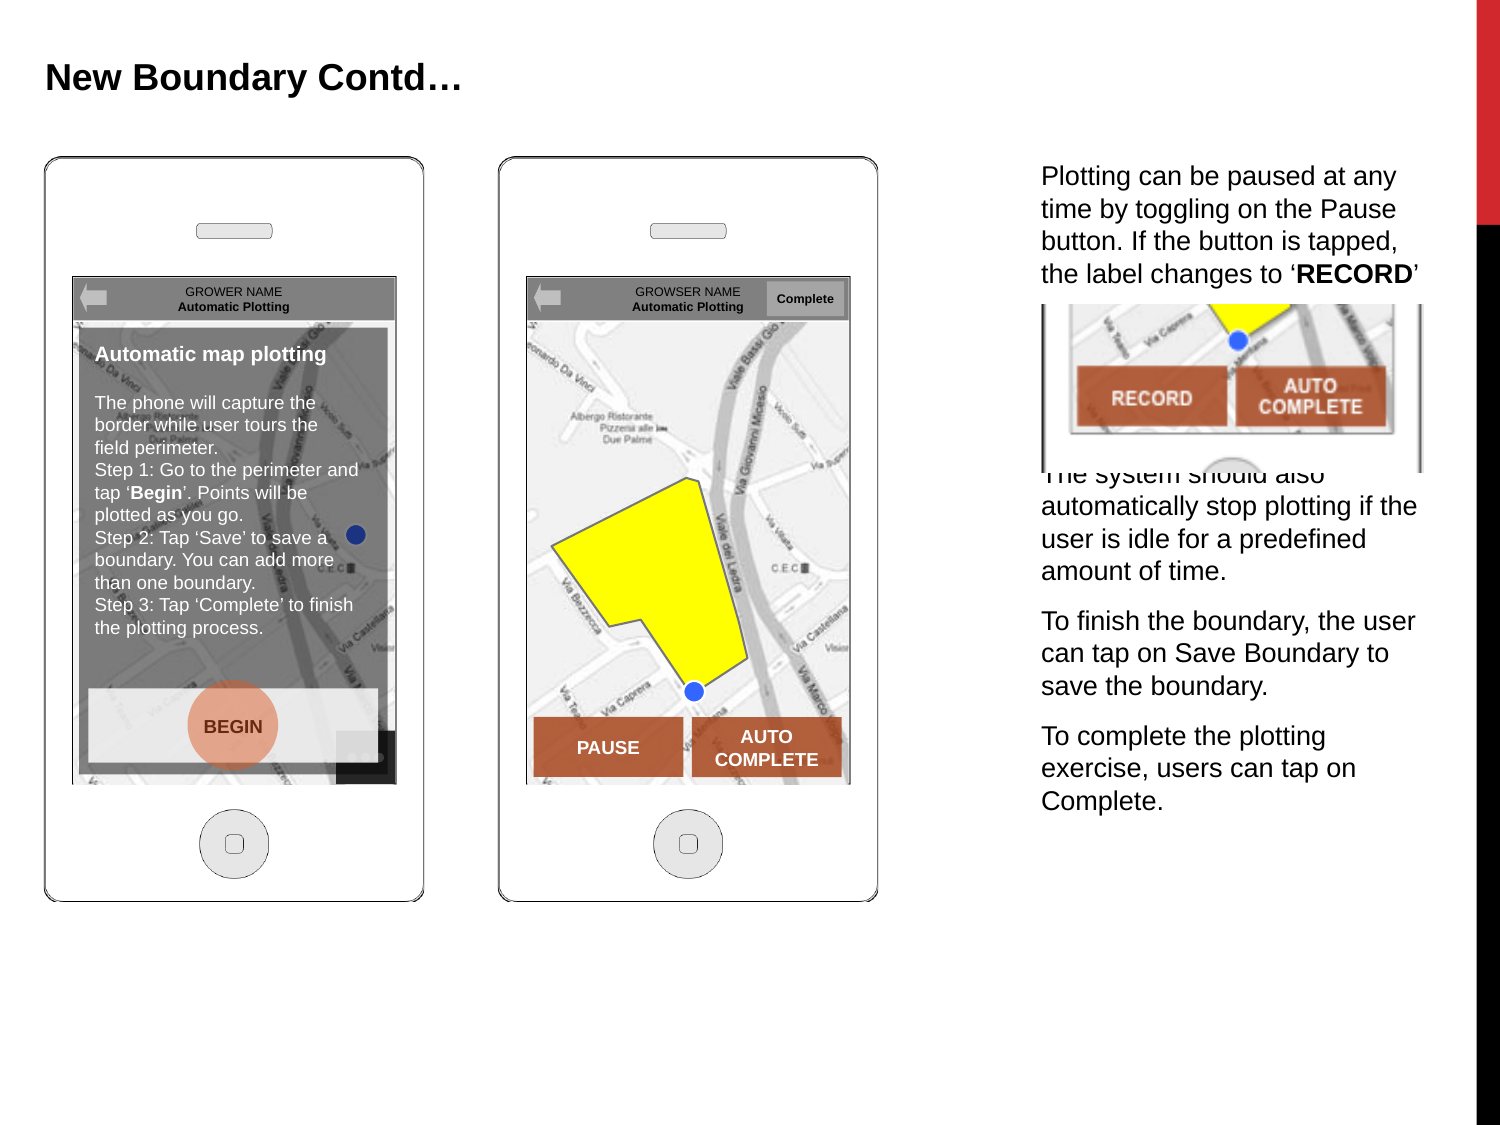

New Boundary Contd…
Plotting can be paused at any time by toggling on the Pause button. If the button is tapped, the label changes to ‘RECORD’
The system should also automatically stop plotting if the user is idle for a predefined amount of time.
To finish the boundary, the user can tap on Save Boundary to save the boundary.
To complete the plotting exercise, users can tap on Complete.
GROWER NAME
Automatic Plotting
Automatic map plotting
The phone will capture the
border while user tours the
field perimeter.
Step 1: Go to the perimeter and tap ‘Begin’. Points will be plotted as you go.
Step 2: Tap ‘Save’ to save a boundary. You can add more than one boundary.
Step 3: Tap ‘Complete’ to finish the plotting process.
BEGIN
GROWSER NAME
Automatic Plotting
Complete
PAUSE
AUTO COMPLETE